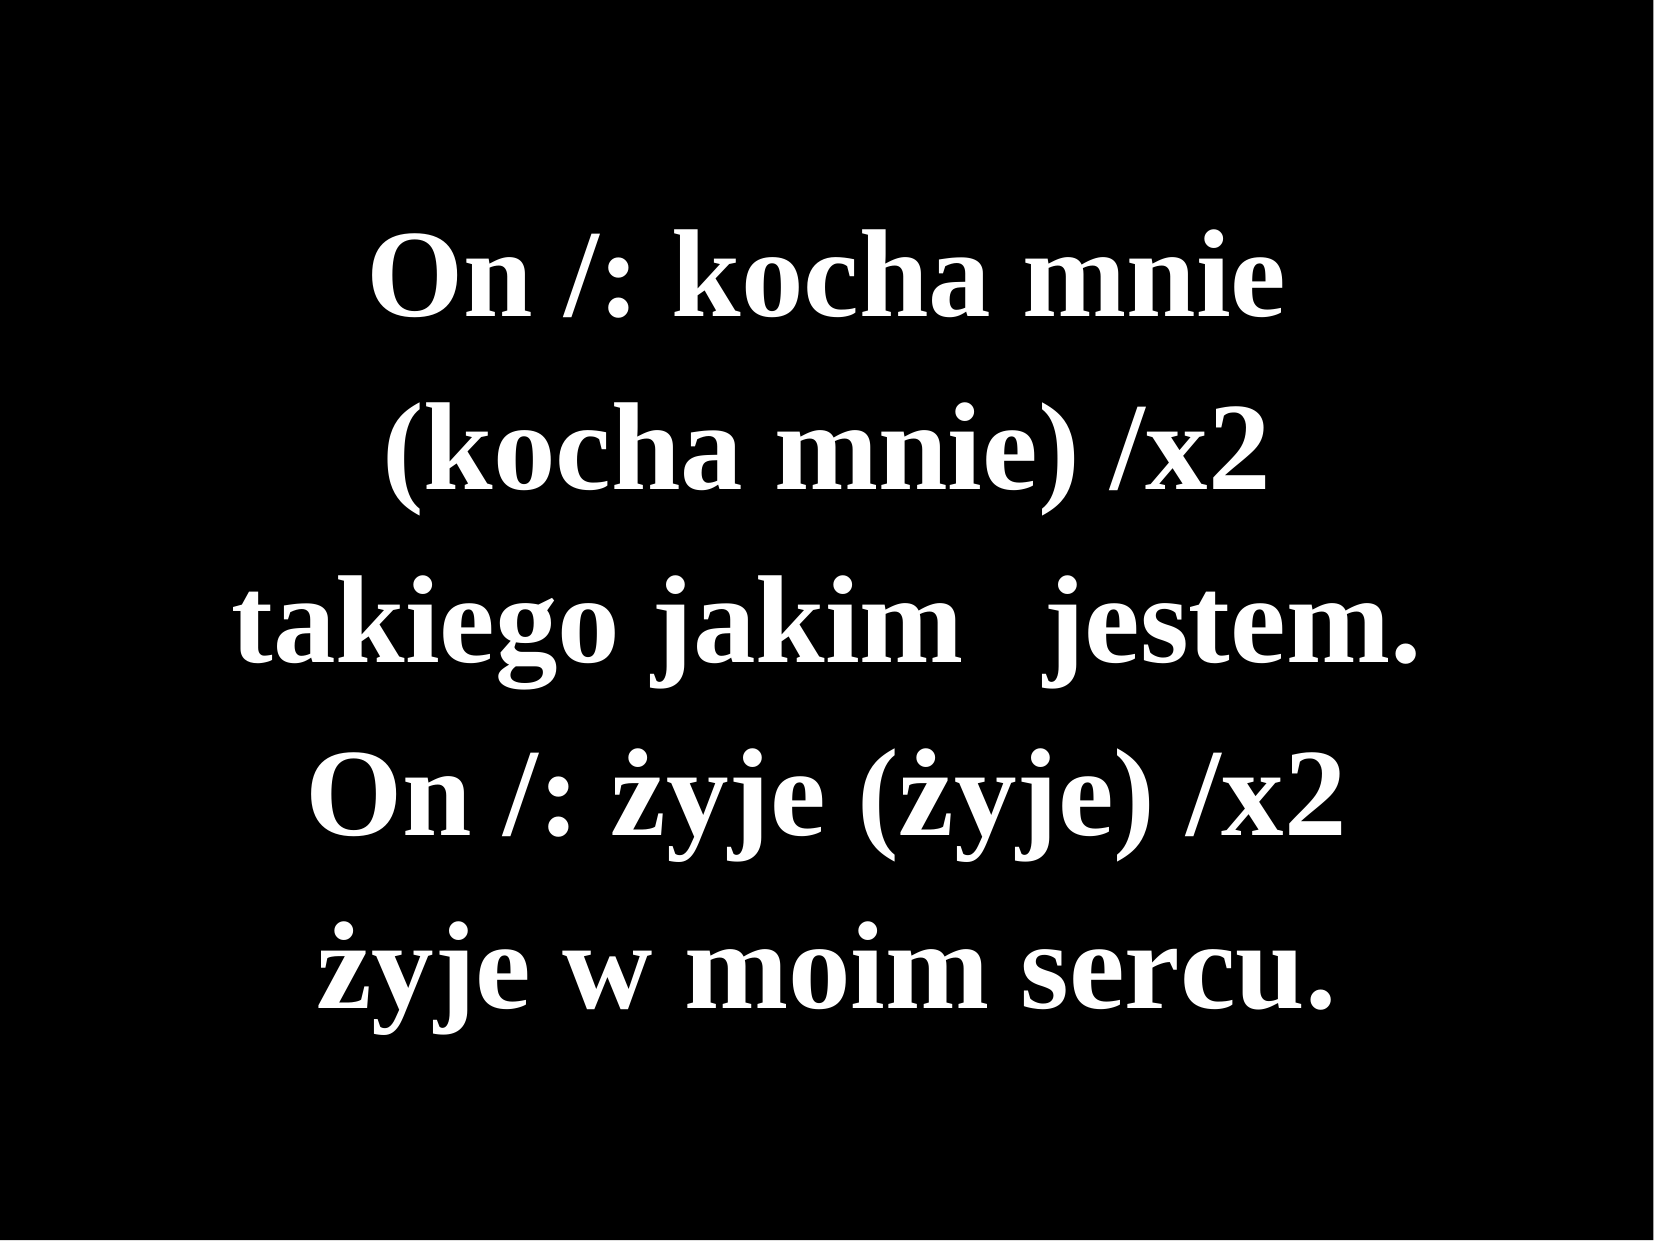

# On /: kocha mnie ppp (kocha mnie) /x2 ppp takiego jakim 	jestem. ppp On /: żyje (żyje) /x2 ppp żyje w moim sercu.